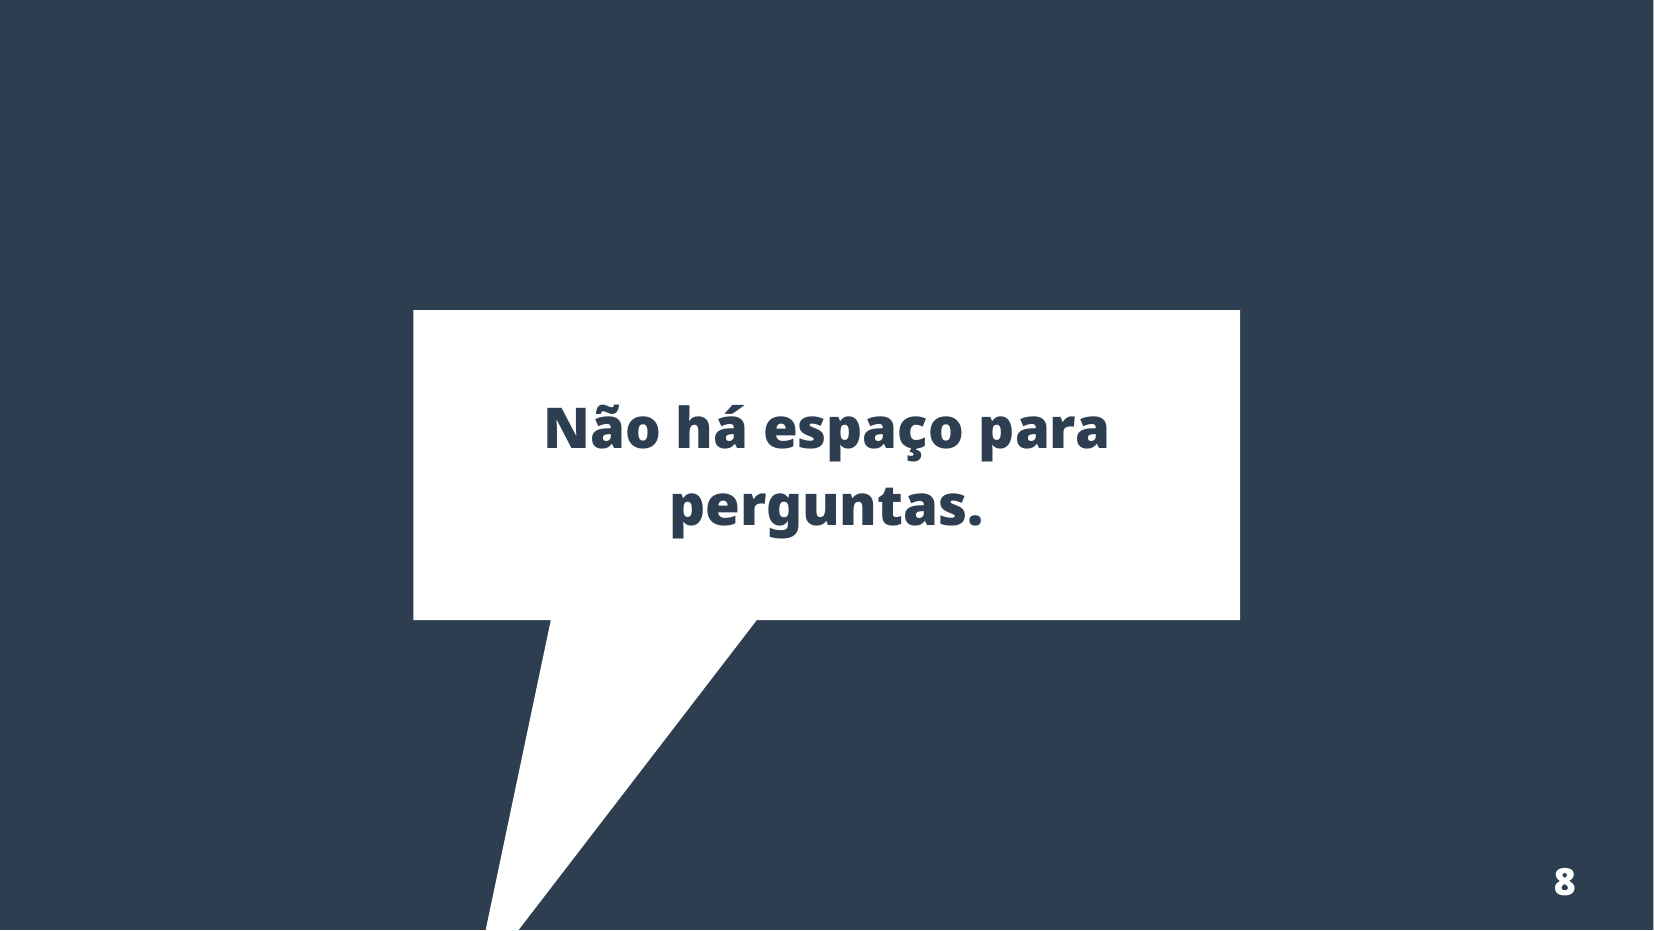

# Não há espaço para perguntas.
8